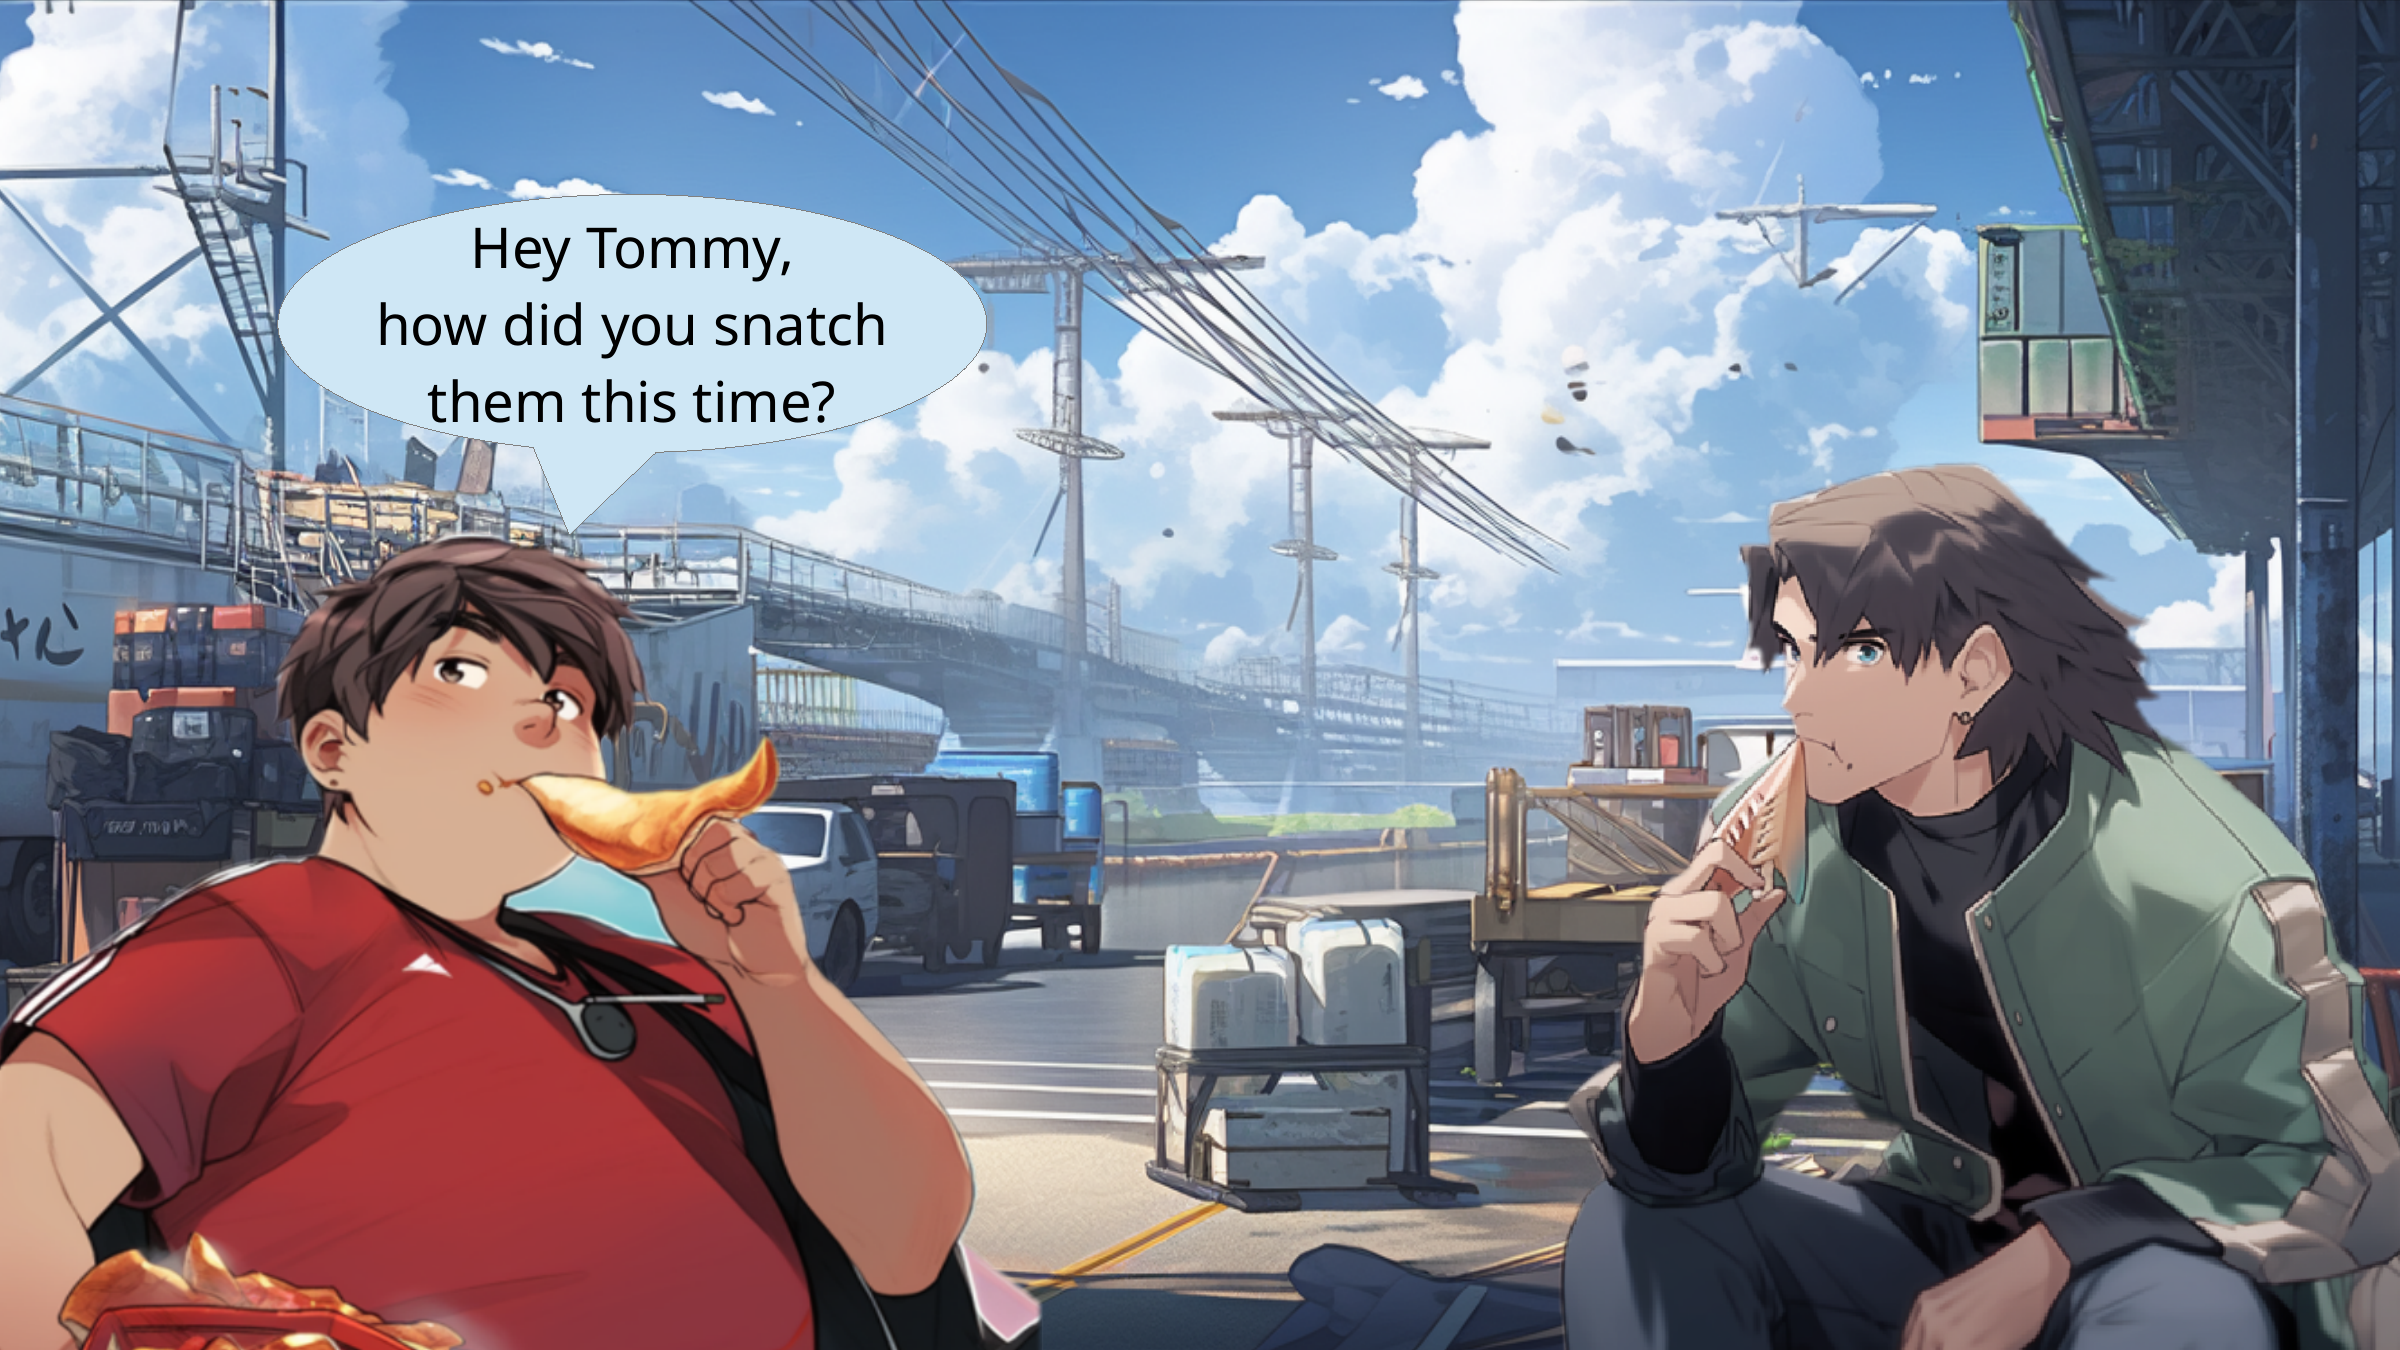

Hey Tommy,
how did you snatch
them this time?